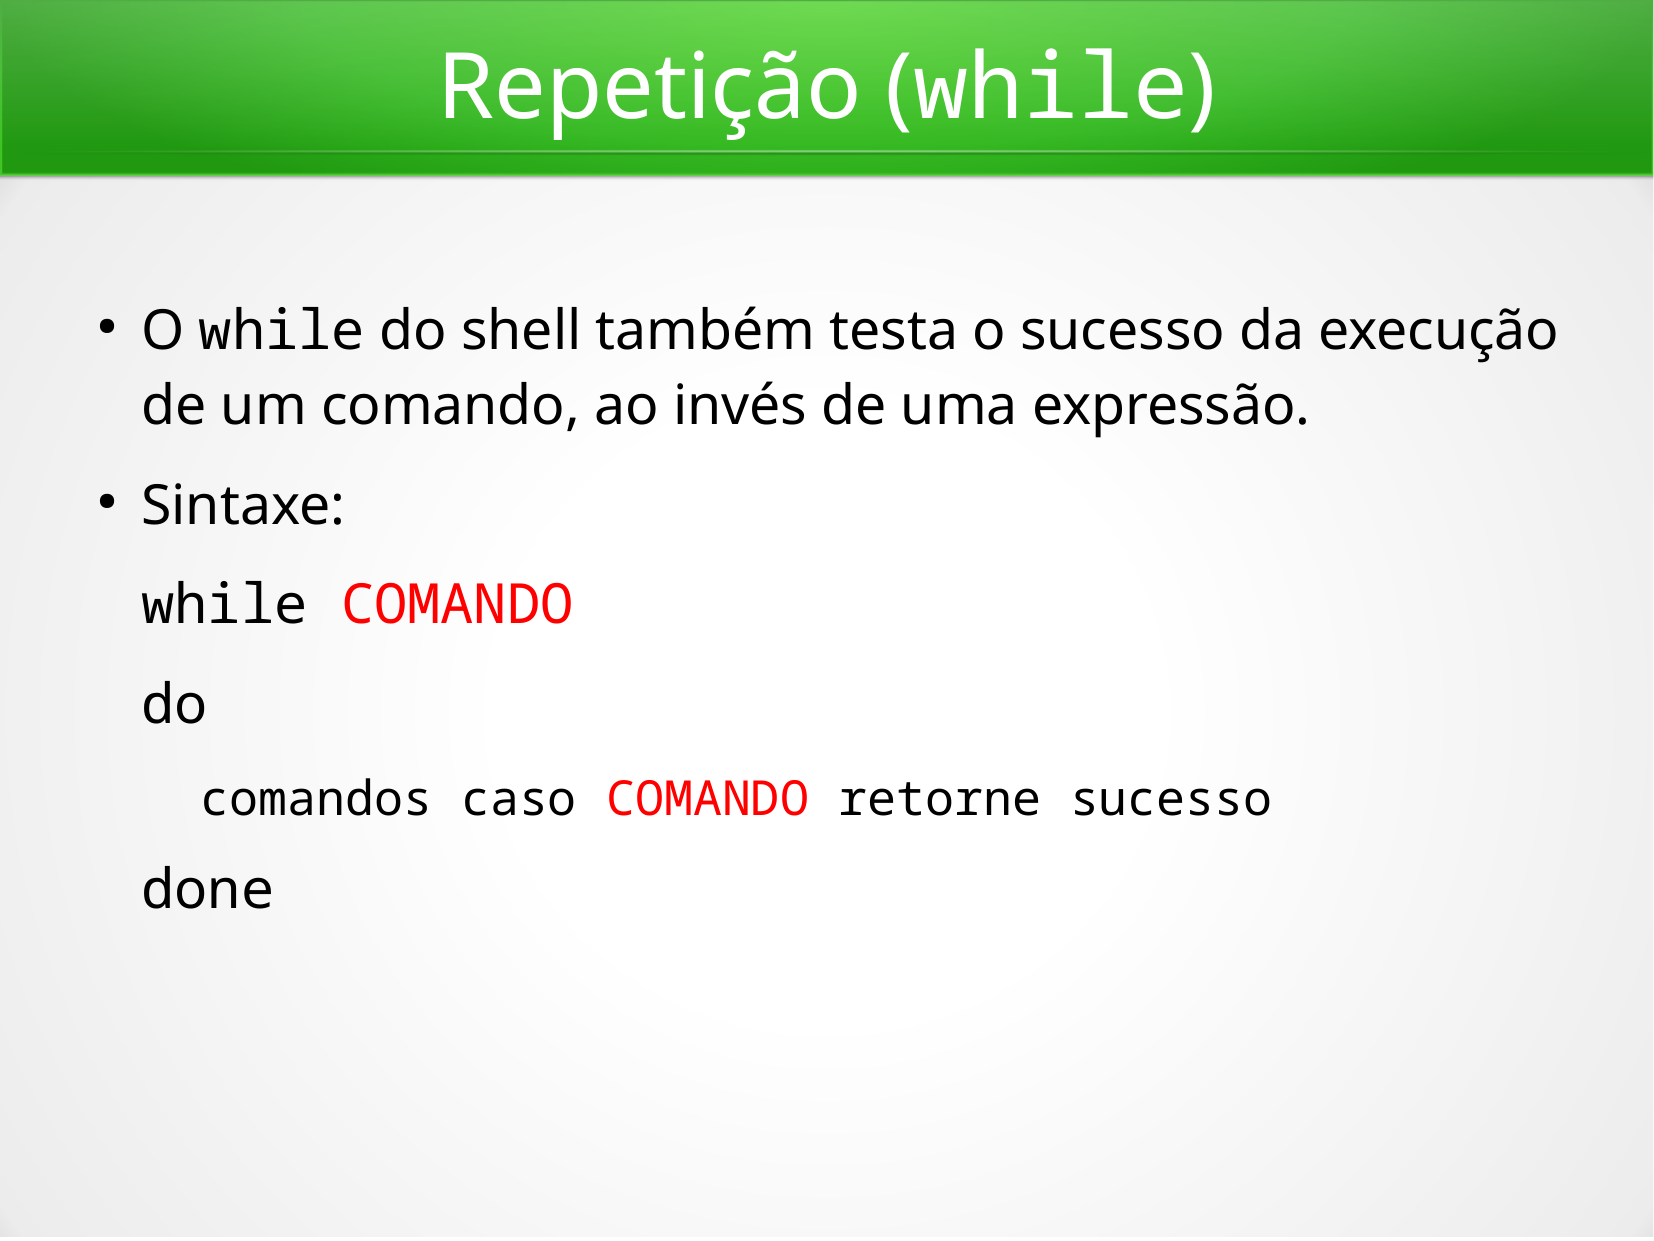

# Repetição (while)
O while do shell também testa o sucesso da execução de um comando, ao invés de uma expressão.
Sintaxe:
while COMANDO
do
comandos caso COMANDO retorne sucesso
done